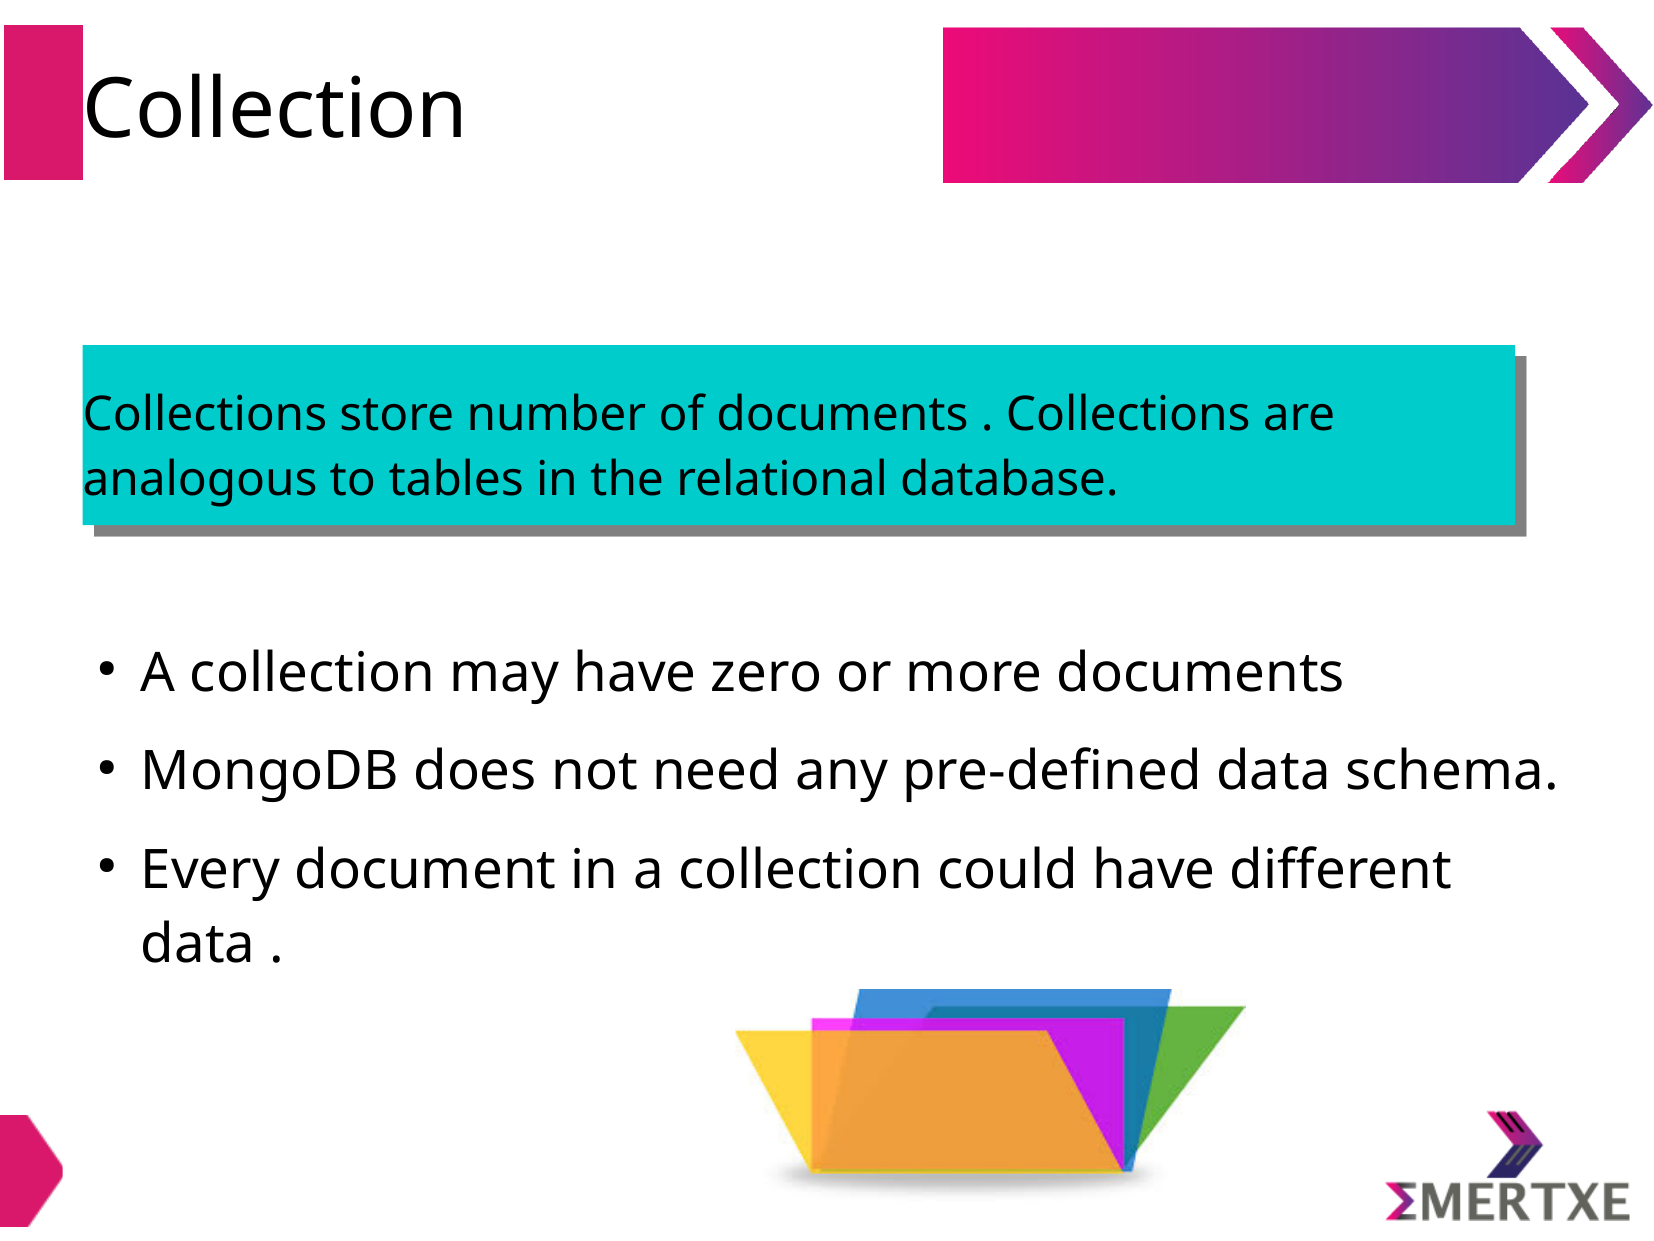

# Collection
Collections store number of documents . Collections are analogous to tables in the relational database.
A collection may have zero or more documents
MongoDB does not need any pre-defined data schema.
Every document in a collection could have different data .